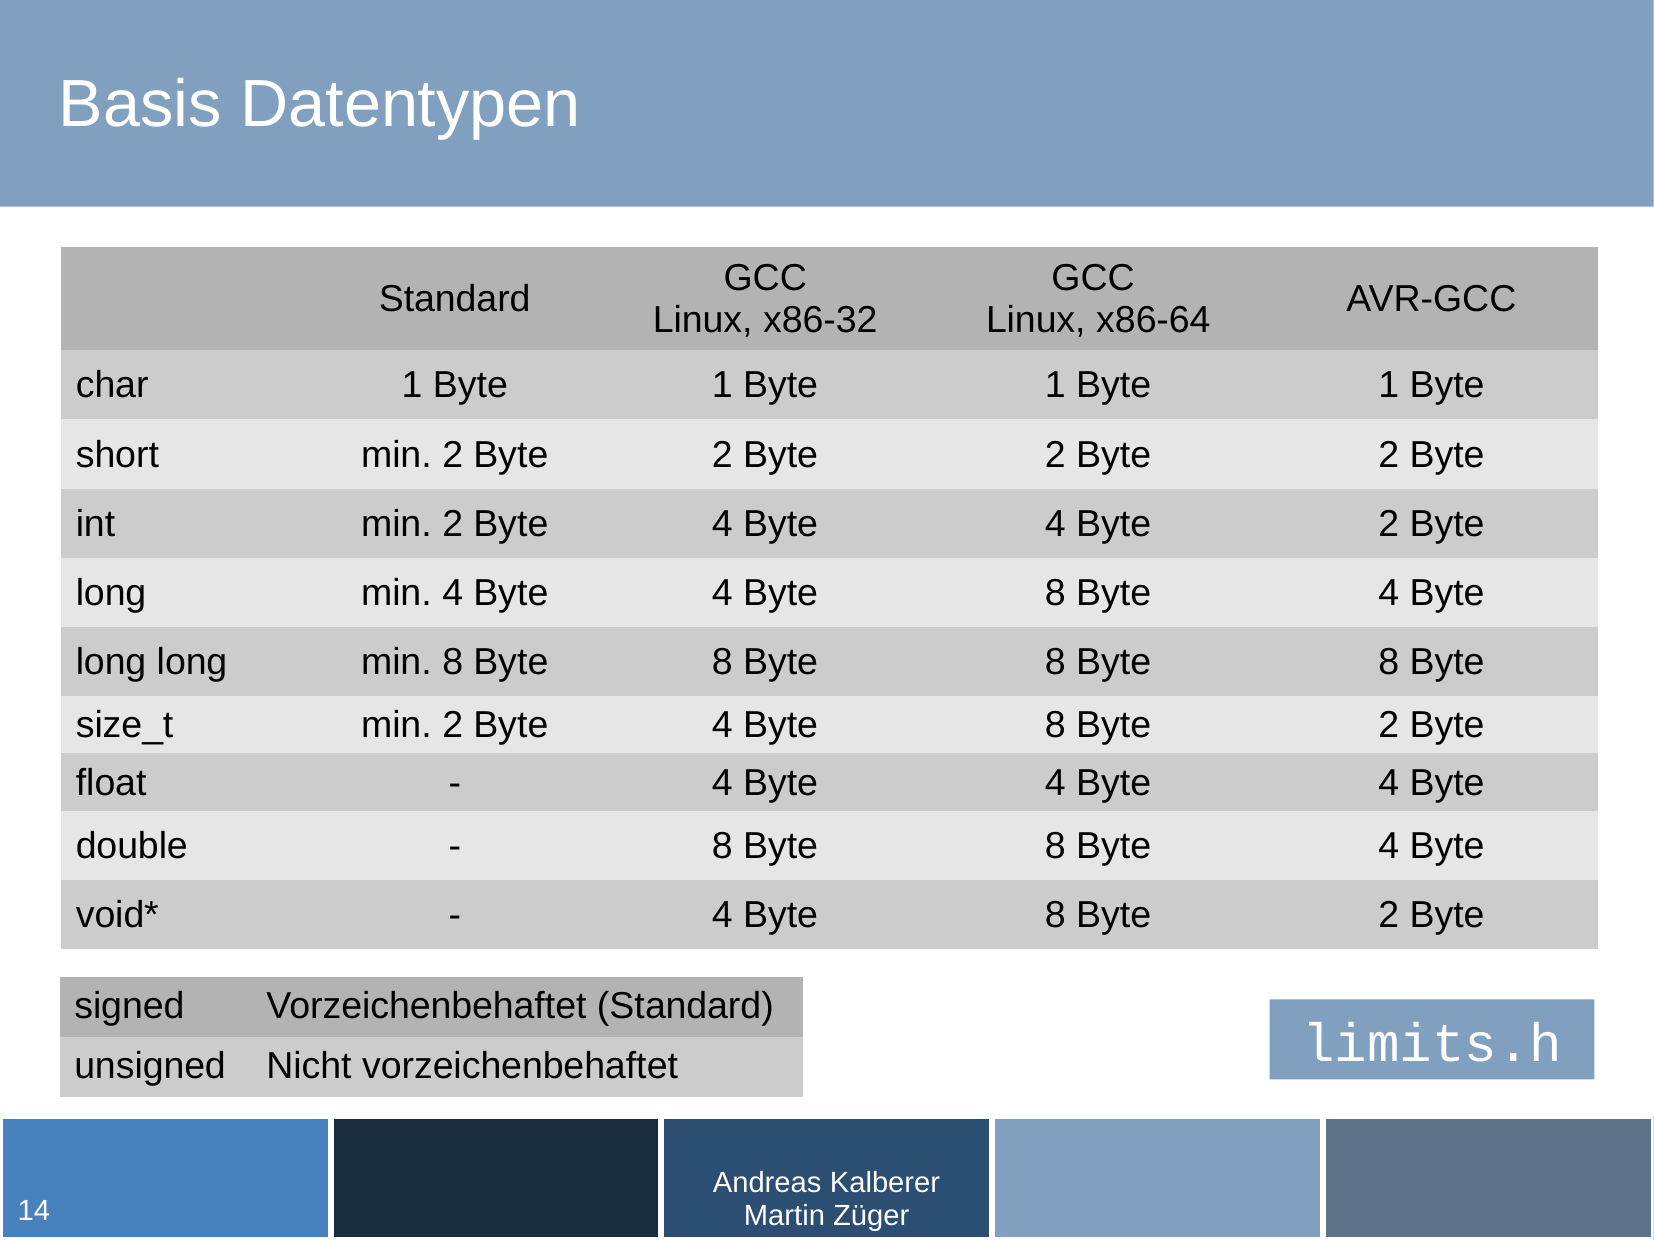

# Basis Datentypen
| | Standard | GCC Linux, x86-32 | GCC Linux, x86-64 | AVR-GCC |
| --- | --- | --- | --- | --- |
| char | 1 Byte | 1 Byte | 1 Byte | 1 Byte |
| short | min. 2 Byte | 2 Byte | 2 Byte | 2 Byte |
| int | min. 2 Byte | 4 Byte | 4 Byte | 2 Byte |
| long | min. 4 Byte | 4 Byte | 8 Byte | 4 Byte |
| long long | min. 8 Byte | 8 Byte | 8 Byte | 8 Byte |
| size\_t | min. 2 Byte | 4 Byte | 8 Byte | 2 Byte |
| float | - | 4 Byte | 4 Byte | 4 Byte |
| double | - | 8 Byte | 8 Byte | 4 Byte |
| void\* | - | 4 Byte | 8 Byte | 2 Byte |
| signed | Vorzeichenbehaftet (Standard) |
| --- | --- |
| unsigned | Nicht vorzeichenbehaftet |
limits.h
LibreOffice Productivity Suite
14